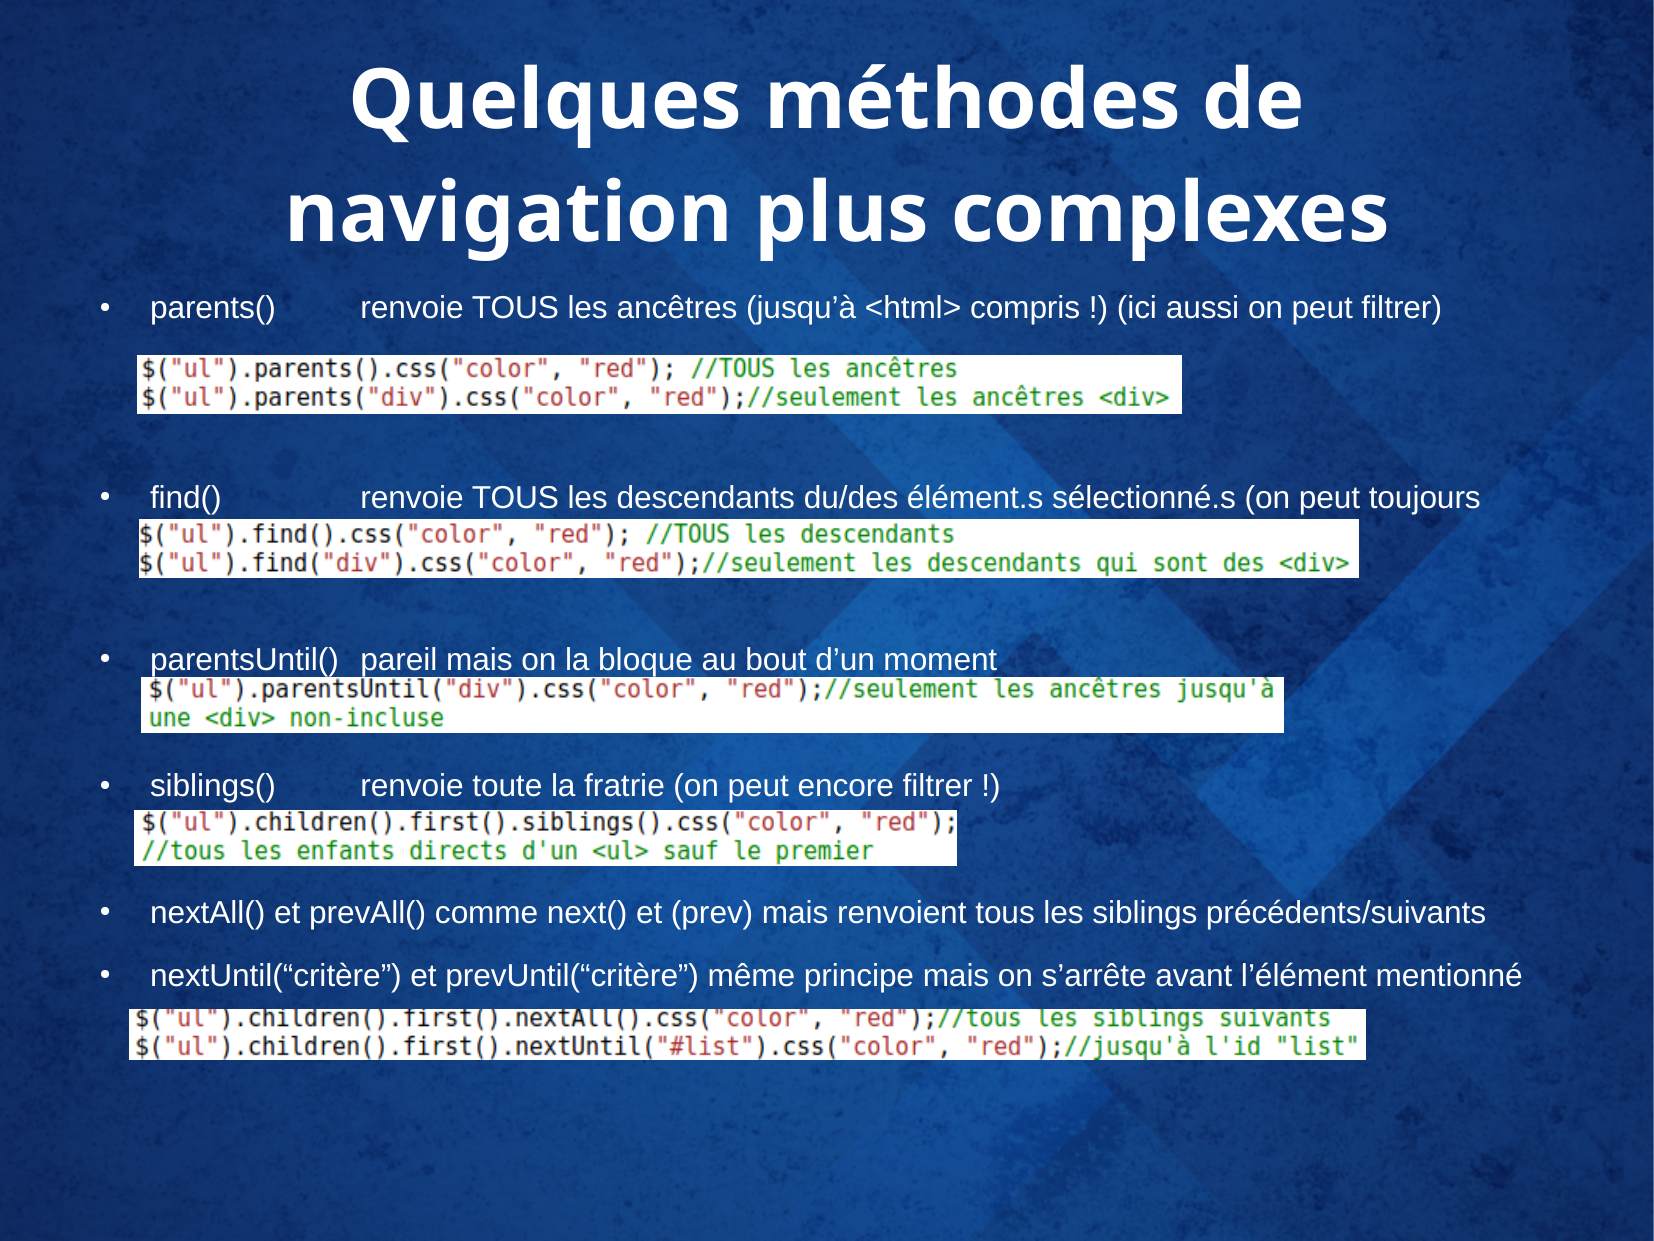

Quelques méthodes de
 navigation plus complexes
# parents() 			renvoie TOUS les ancêtres (jusqu’à <html> compris !) (ici aussi on peut filtrer)
find() 			renvoie TOUS les descendants du/des élément.s sélectionné.s (on peut toujours filtrer)
parentsUntil() 		pareil mais on la bloque au bout d’un moment
siblings() 			renvoie toute la fratrie (on peut encore filtrer !)
nextAll() et prevAll() comme next() et (prev) mais renvoient tous les siblings précédents/suivants
nextUntil(“critère”) et prevUntil(“critère”) même principe mais on s’arrête avant l’élément mentionné